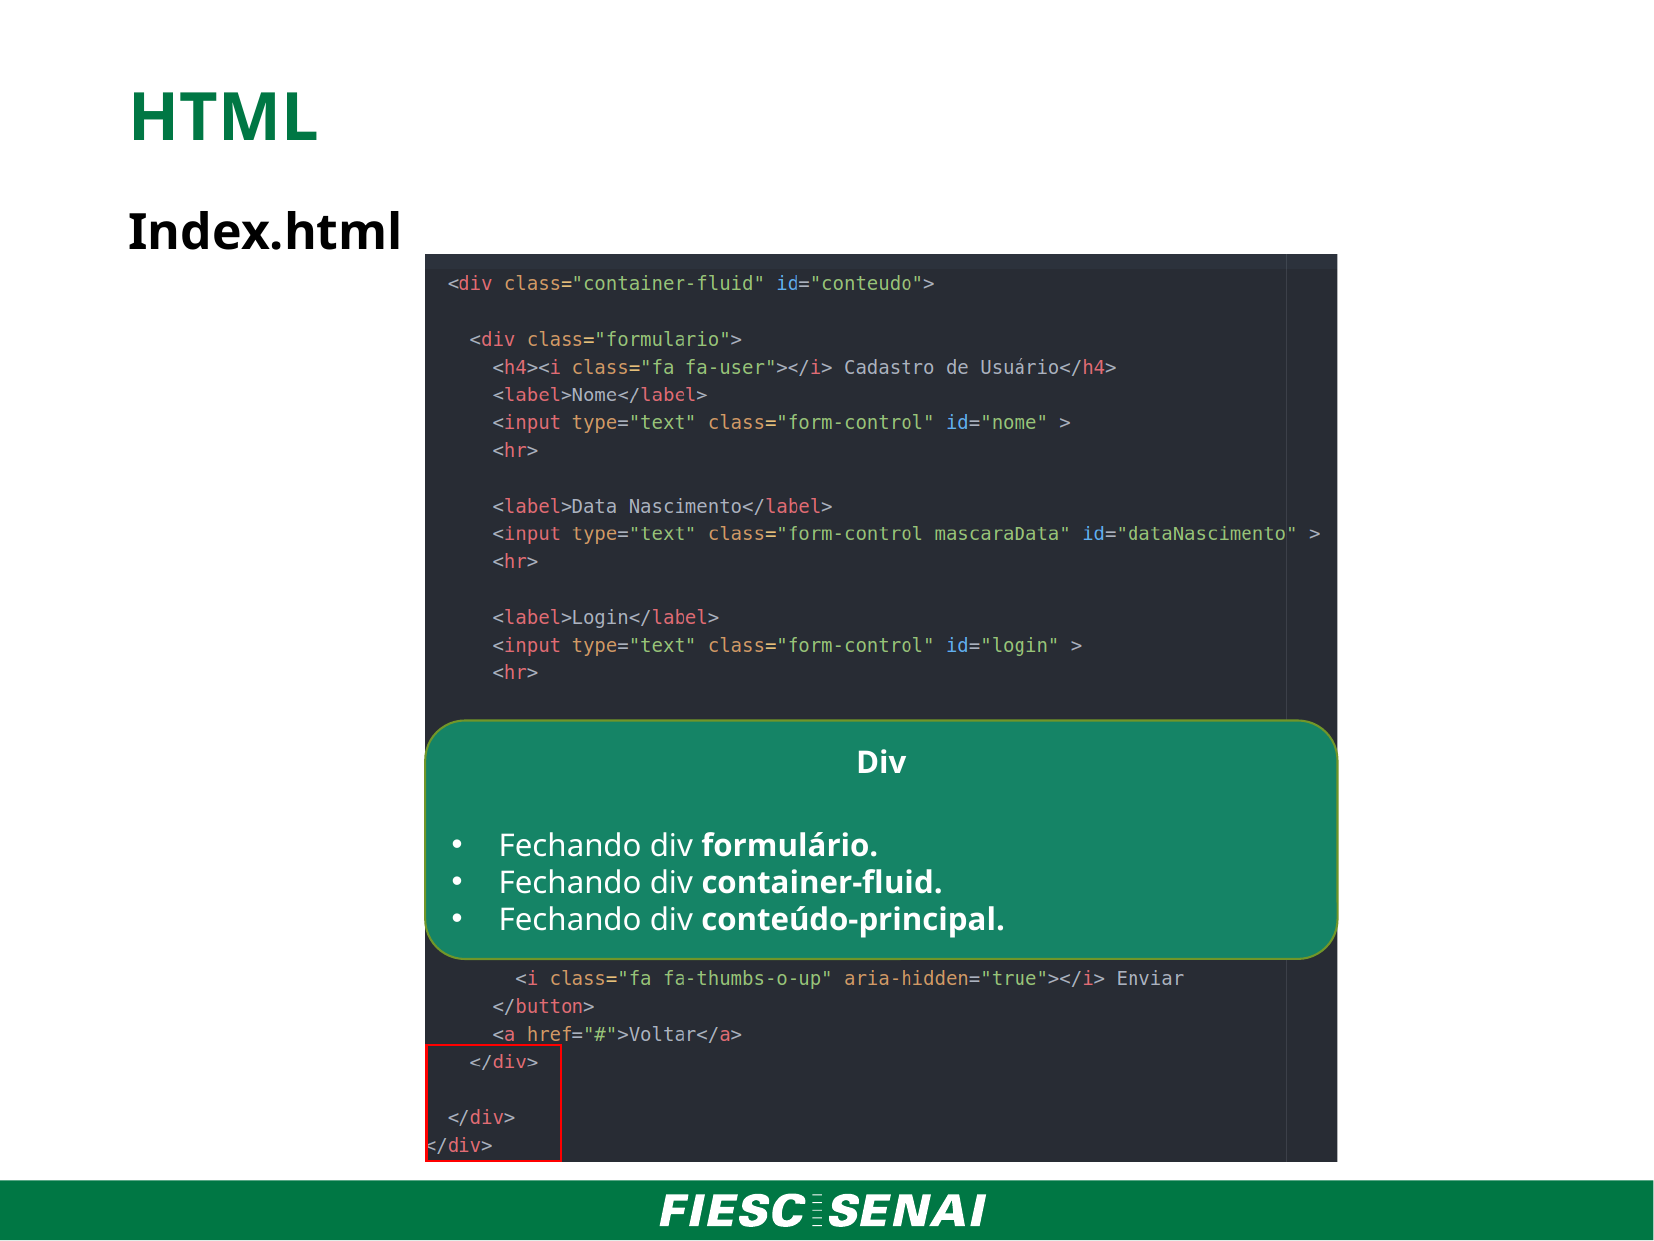

HTML
# Index.html
Div
Fechando div formulário.
Fechando div container-fluid.
Fechando div conteúdo-principal.